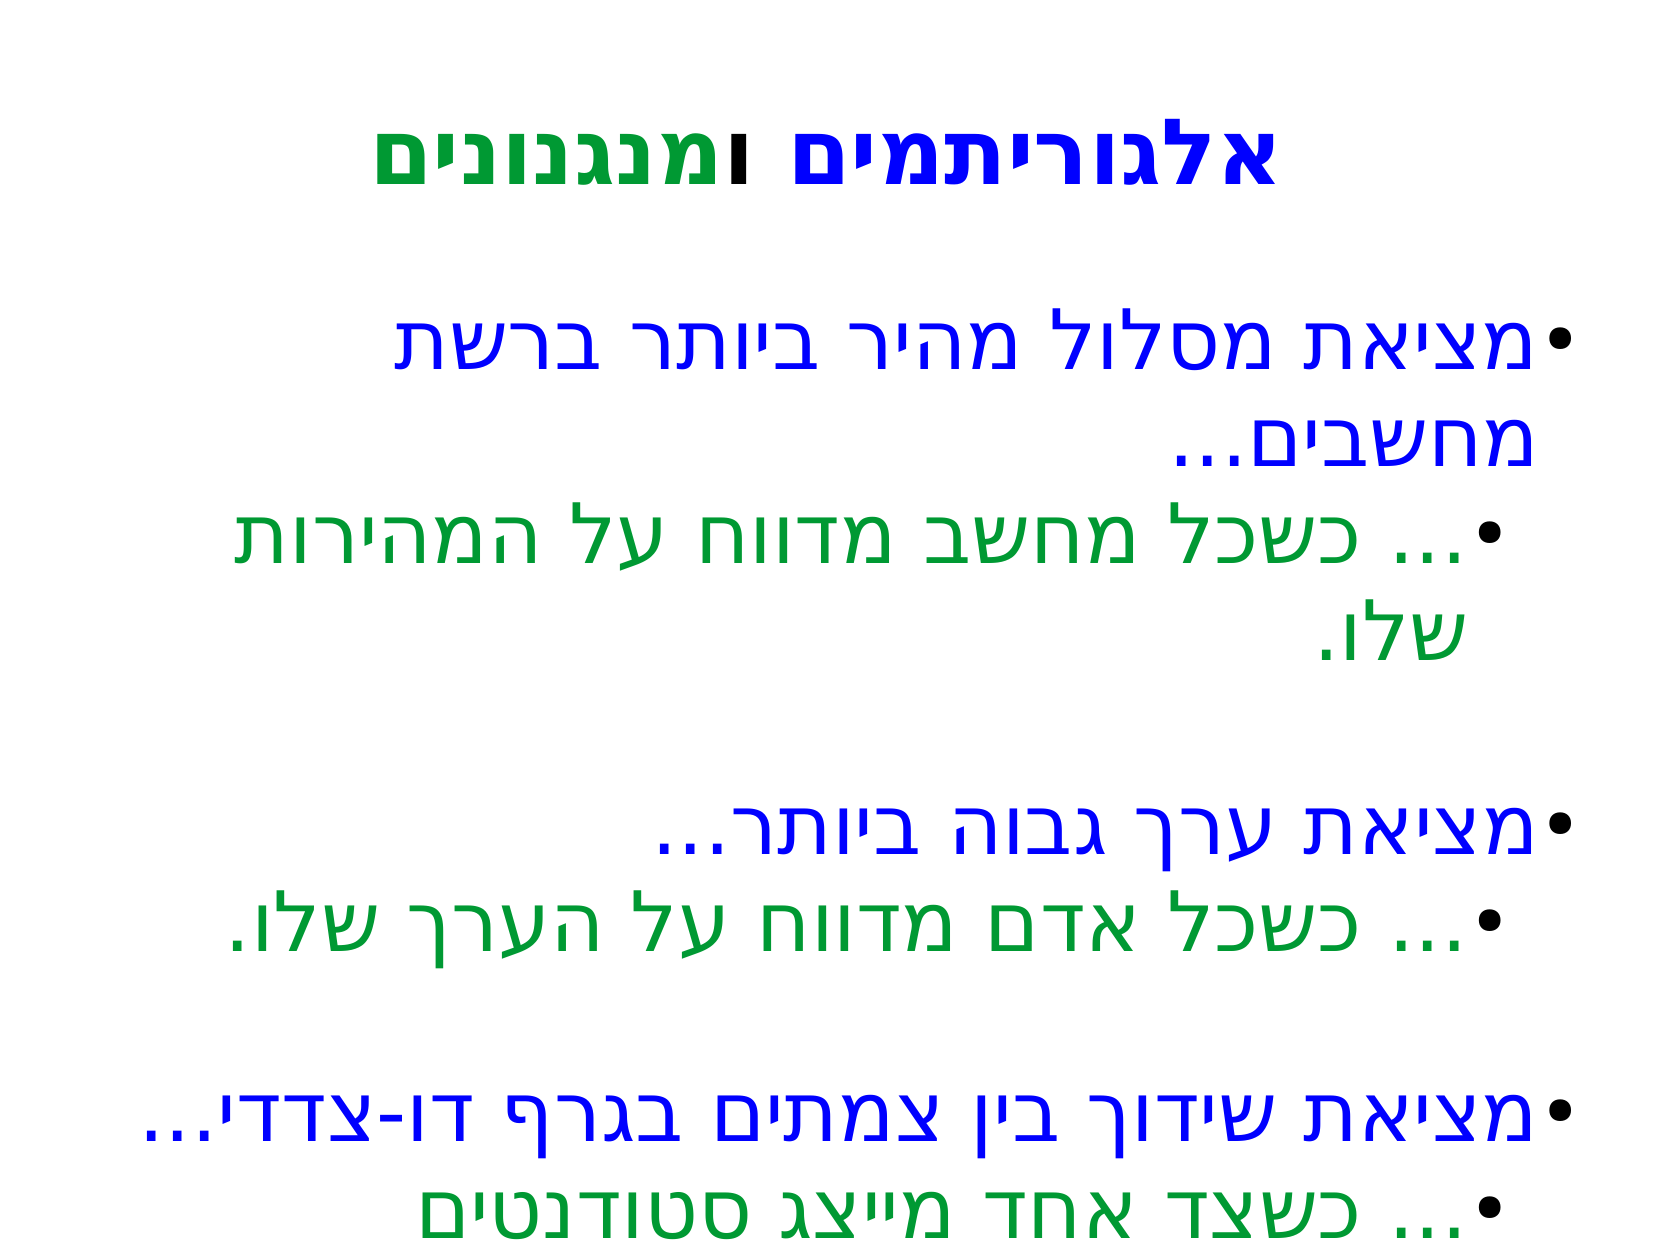

# אלגוריתמים ומנגנונים
מציאת מסלול מהיר ביותר ברשת מחשבים...
... כשכל מחשב מדווח על המהירות שלו.
מציאת ערך גבוה ביותר...
... כשכל אדם מדווח על הערך שלו.
מציאת שידוך בין צמתים בגרף דו-צדדי...
... כשצד אחד מייצג סטודנטים
 וצד שני מייצג מחלקות.